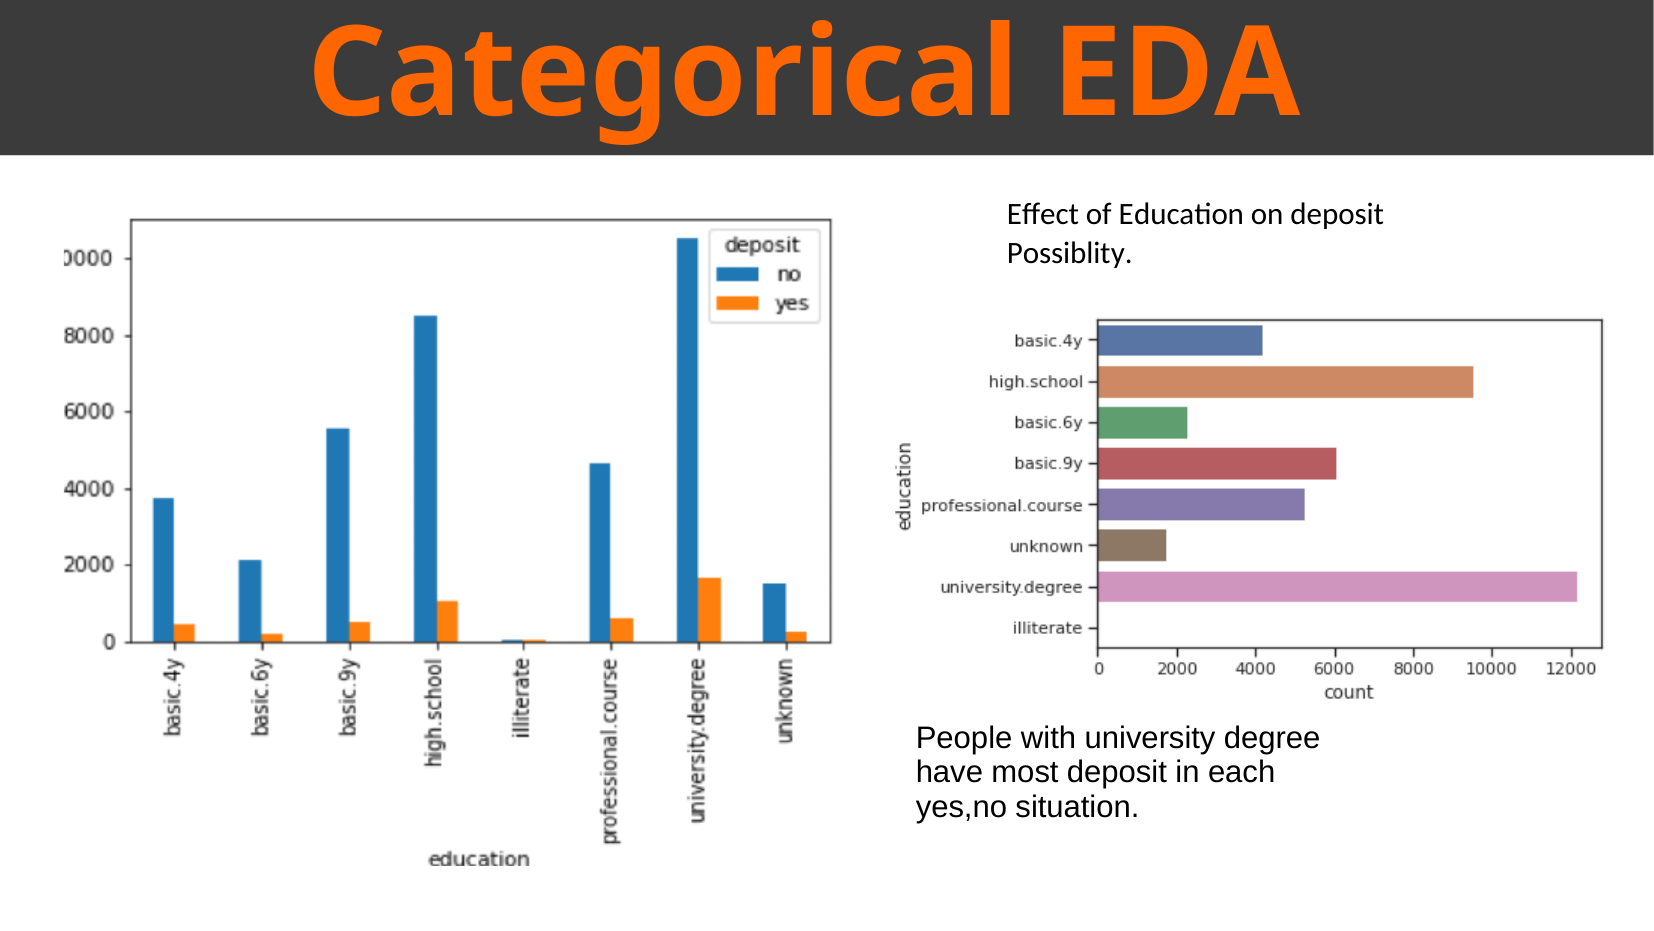

Profit Analysis
 Categorical EDA
Effect of Education on deposit
Possiblity.
People with university degree have most deposit in each yes,no situation.